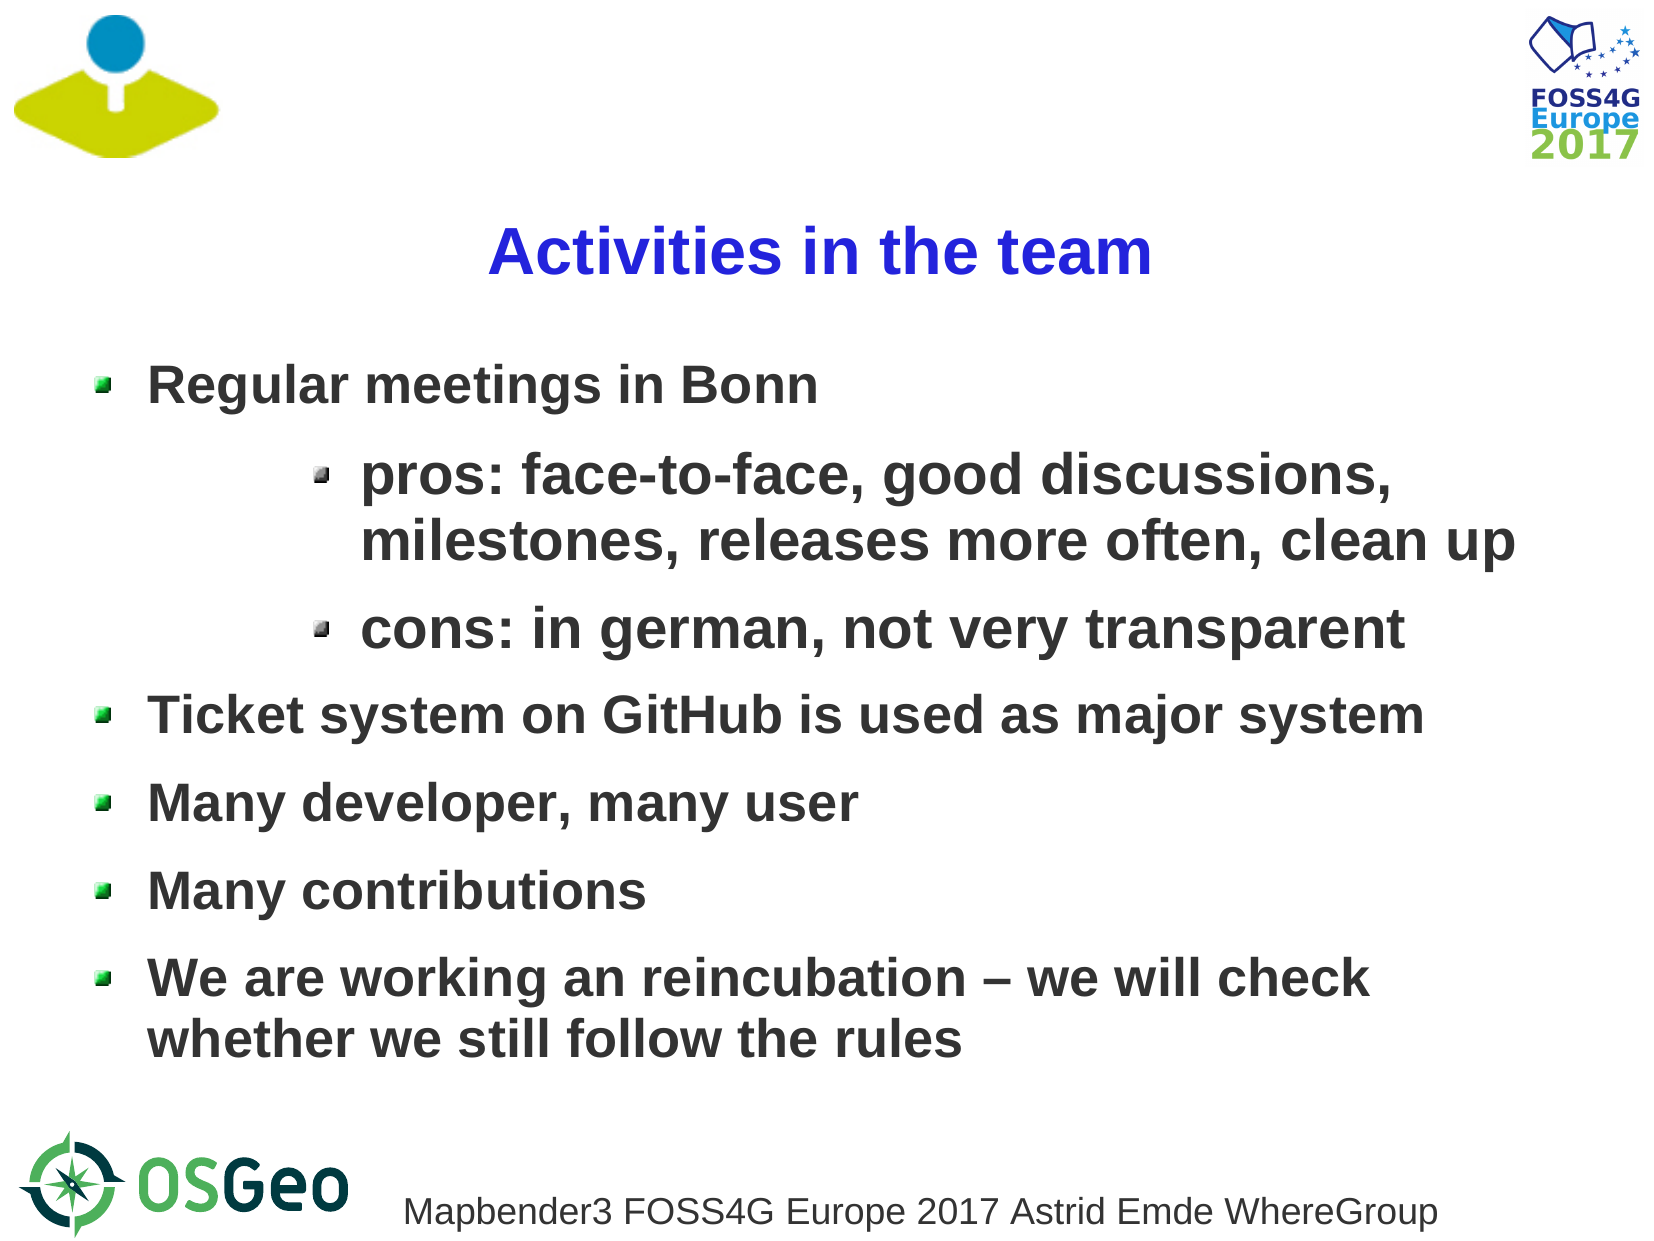

# Activities in the team
Regular meetings in Bonn
pros: face-to-face, good discussions, milestones, releases more often, clean up
cons: in german, not very transparent
Ticket system on GitHub is used as major system
Many developer, many user
Many contributions
We are working an reincubation – we will check whether we still follow the rules